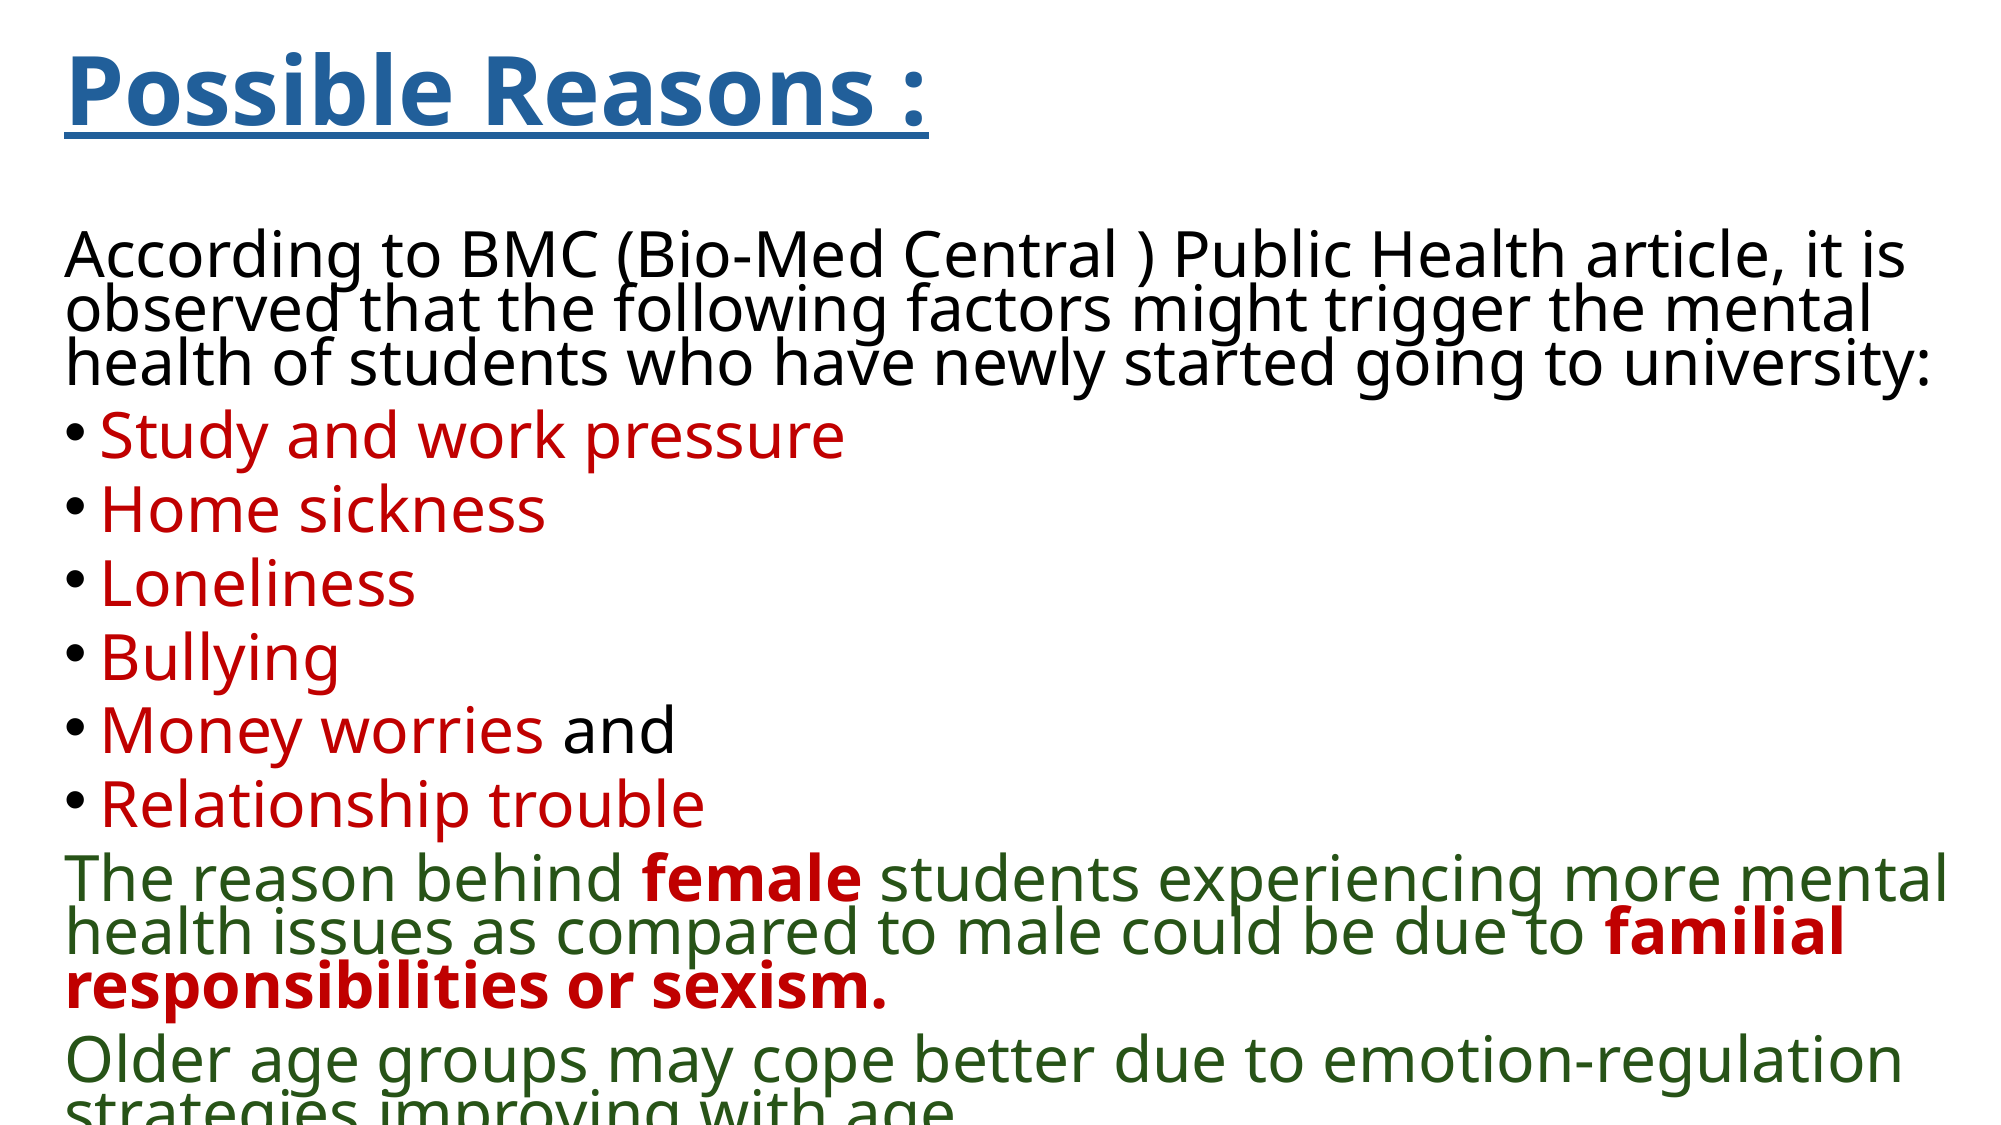

# Possible Reasons :
According to BMC (Bio-Med Central ) Public Health article, it is observed that the following factors might trigger the mental health of students who have newly started going to university:
Study and work pressure
Home sickness
Loneliness
Bullying
Money worries and
Relationship trouble
The reason behind female students experiencing more mental health issues as compared to male could be due to familial responsibilities or sexism.
Older age groups may cope better due to emotion-regulation strategies improving with age.